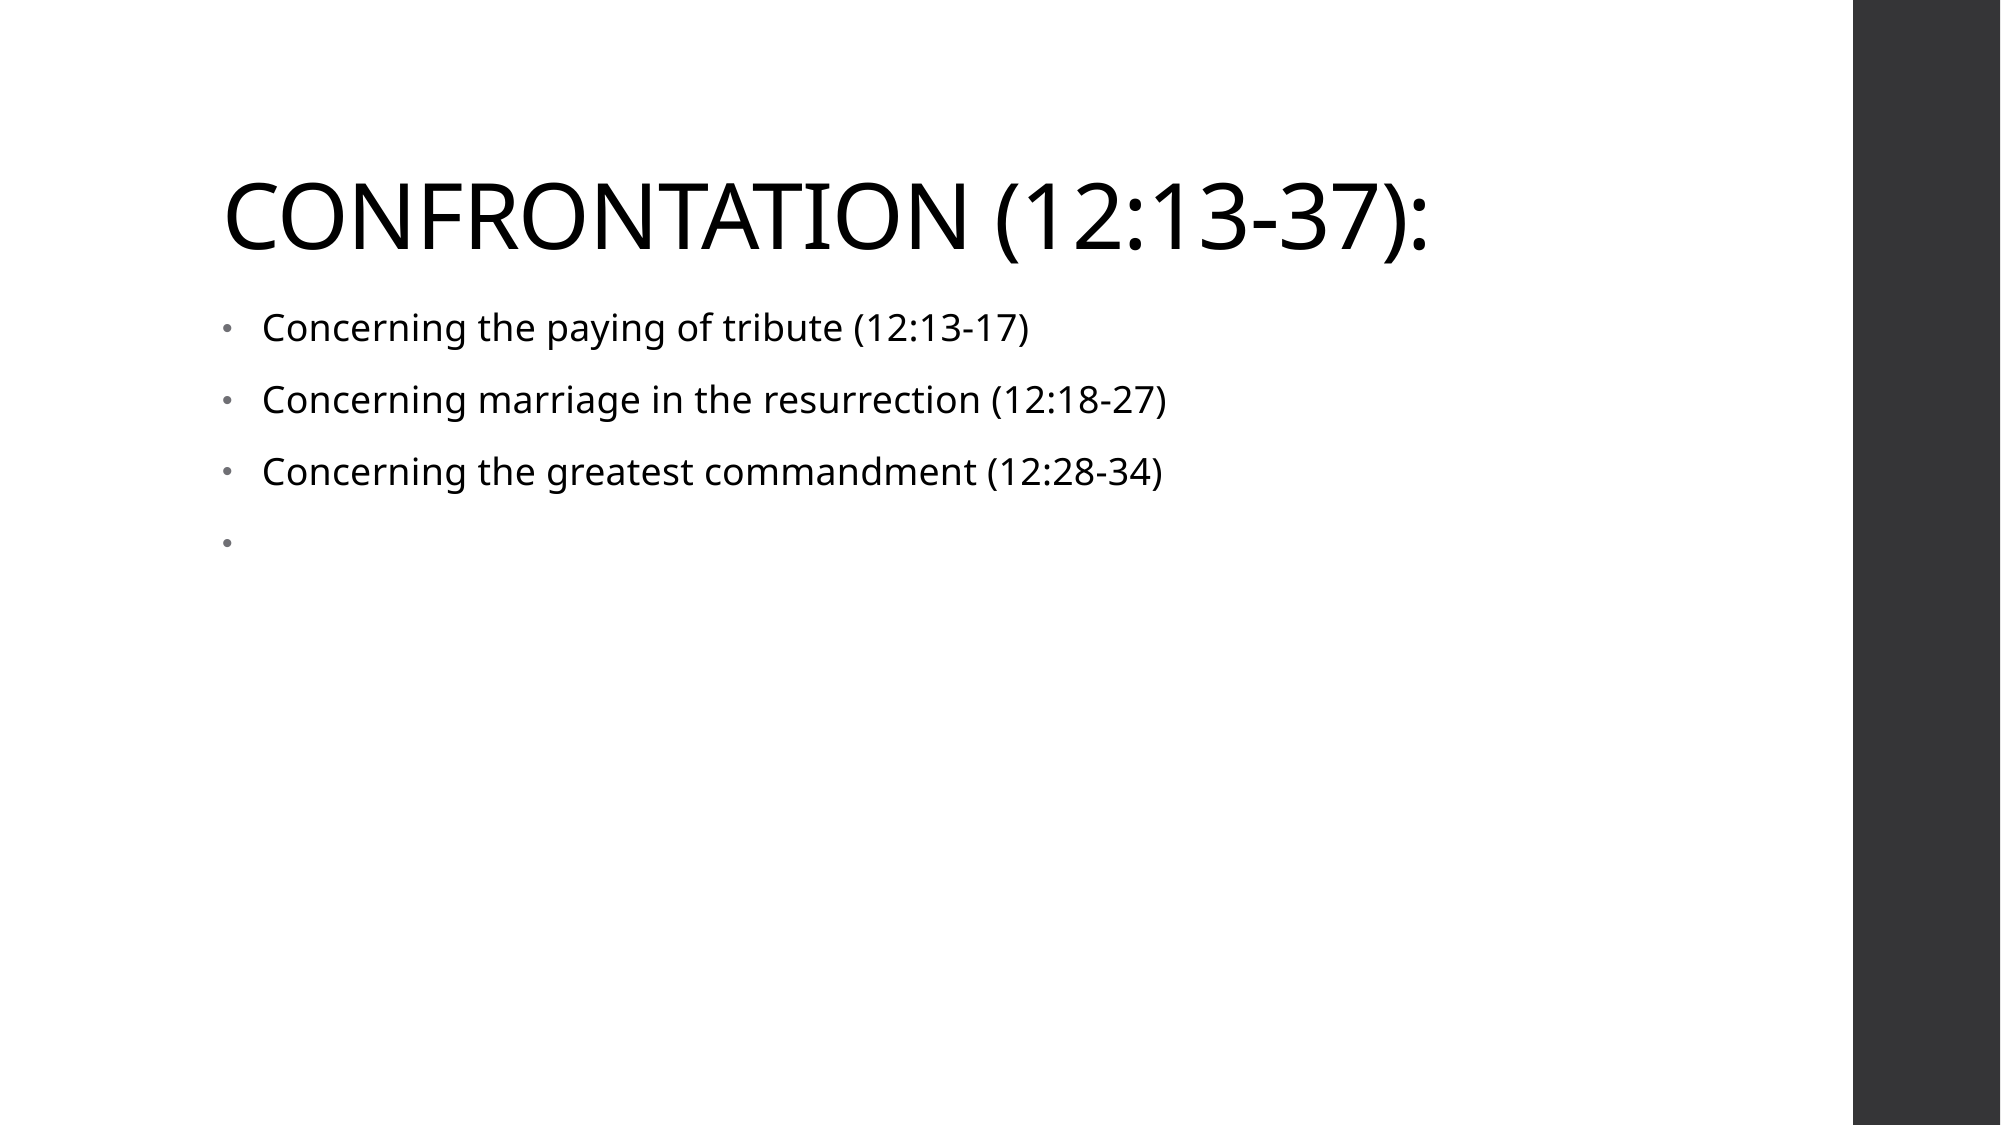

# CONFRONTATION (12:13-37):
 Concerning the paying of tribute (12:13-17)
 Concerning marriage in the resurrection (12:18-27)
 Concerning the greatest commandment (12:28-34)